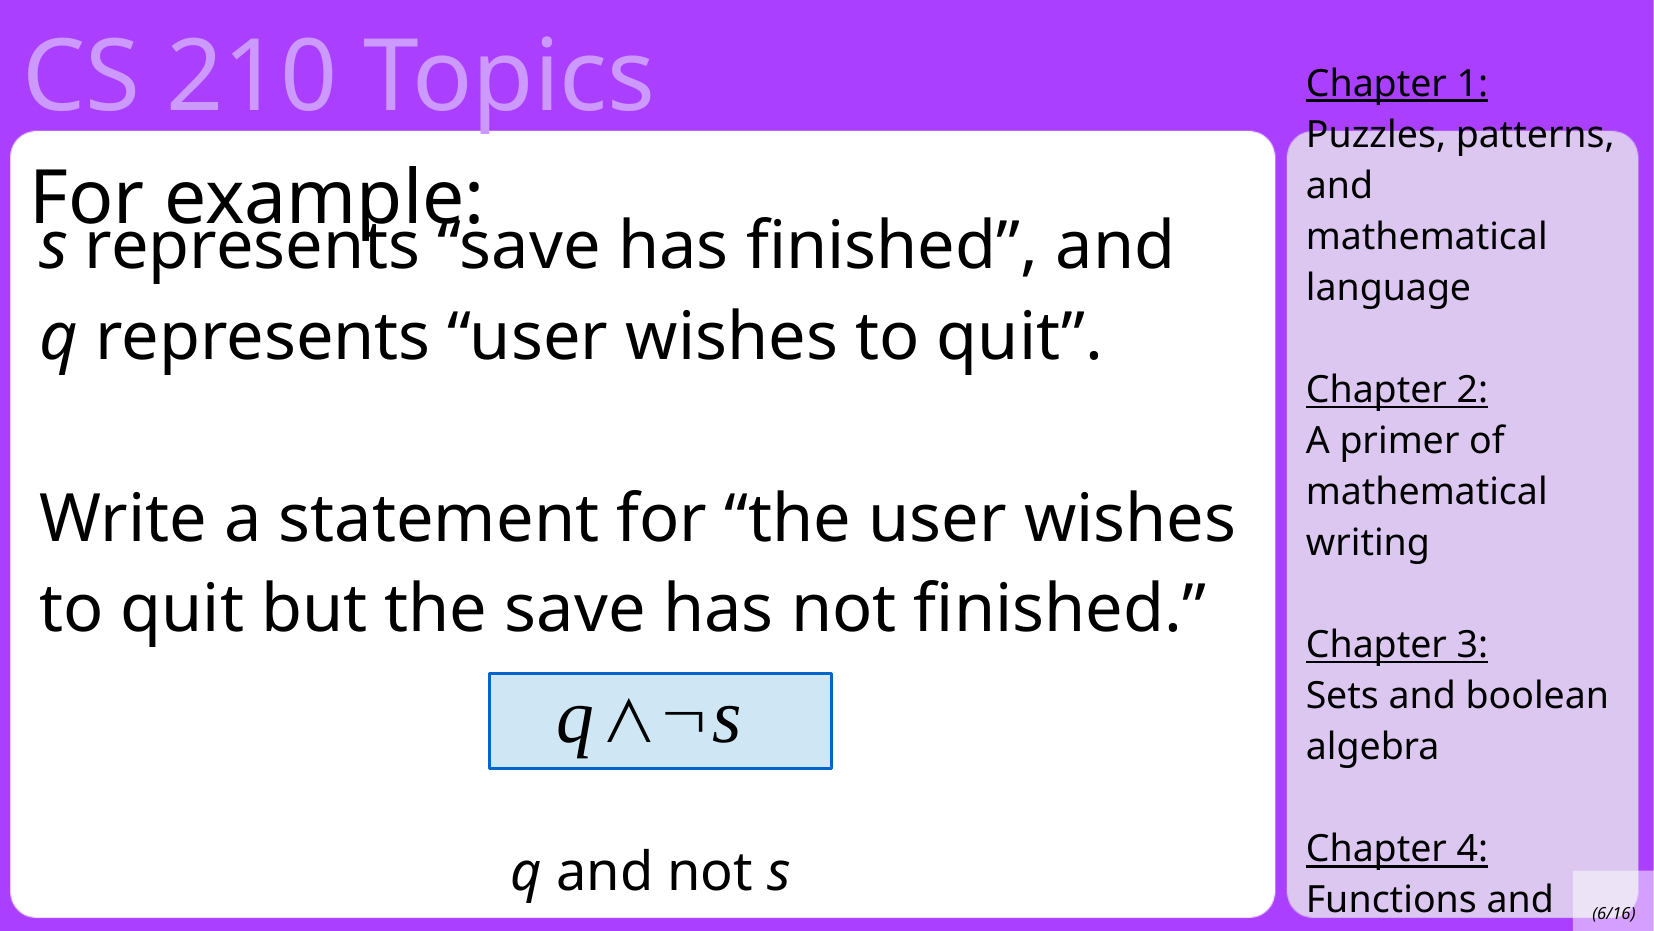

# CS 210 Topics
Chapter 1:
Puzzles, patterns, and mathematical language
Chapter 2:
A primer of mathematical writing
Chapter 3:
Sets and boolean algebra
Chapter 4: Functions and relations
For example:
s represents “save has finished”, and
q represents “user wishes to quit”.
Write a statement for “the user wishes to quit but the save has not finished.”
q and not s